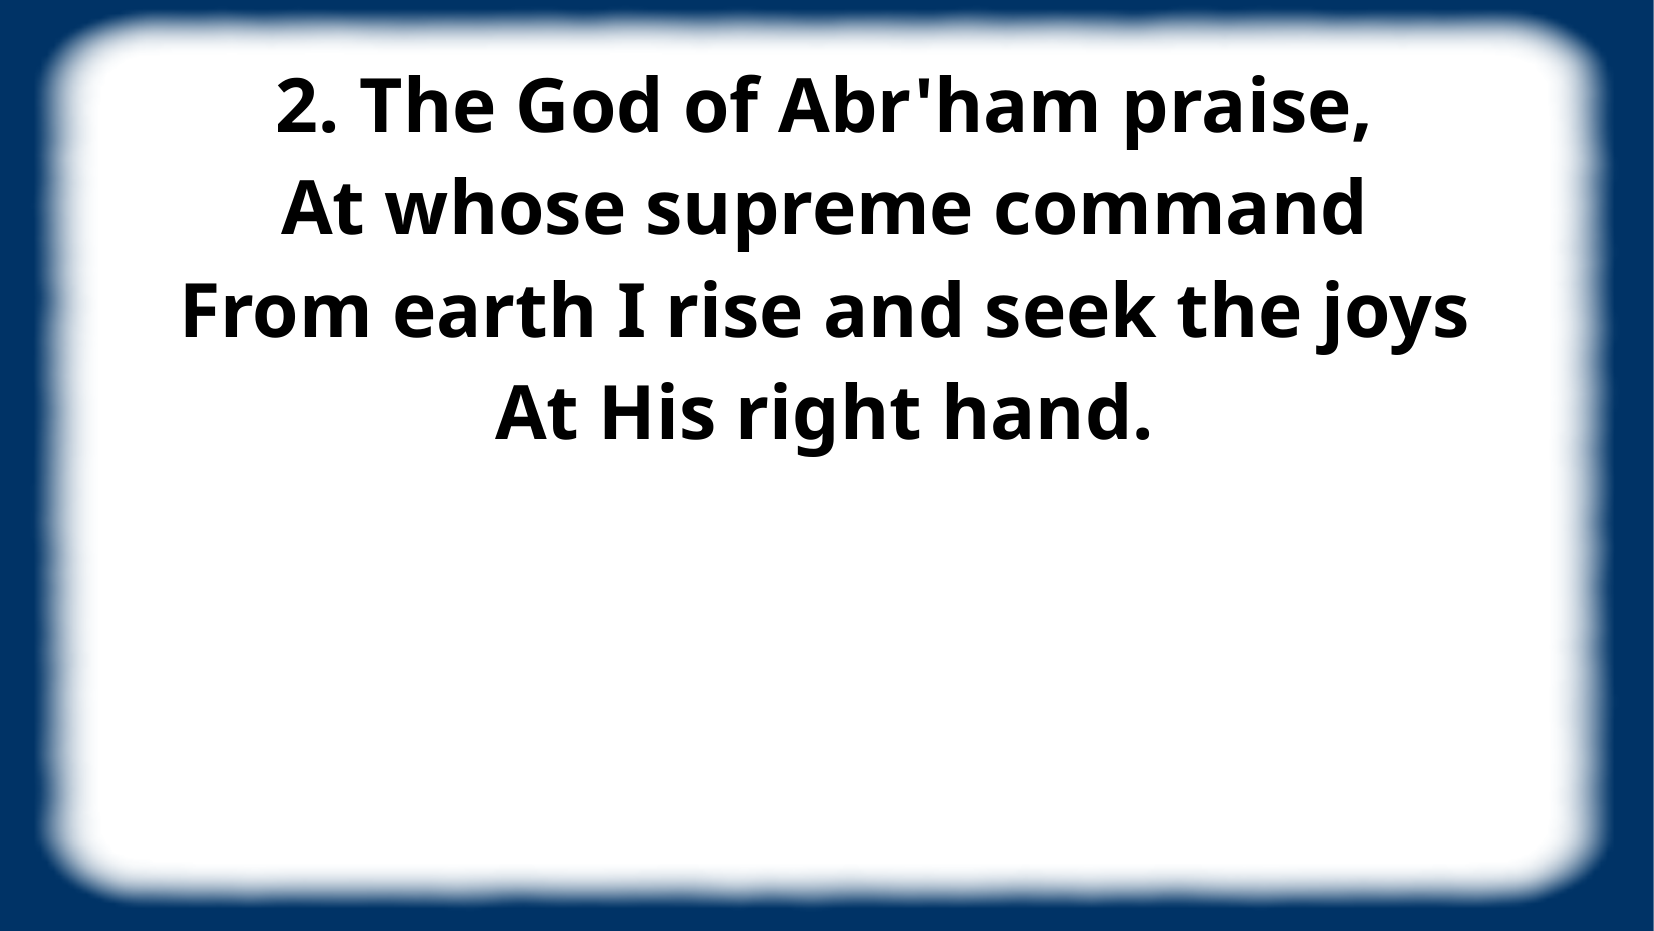

2. The God of Abr'ham praise,
At whose supreme command
From earth I rise and seek the joys
At His right hand.